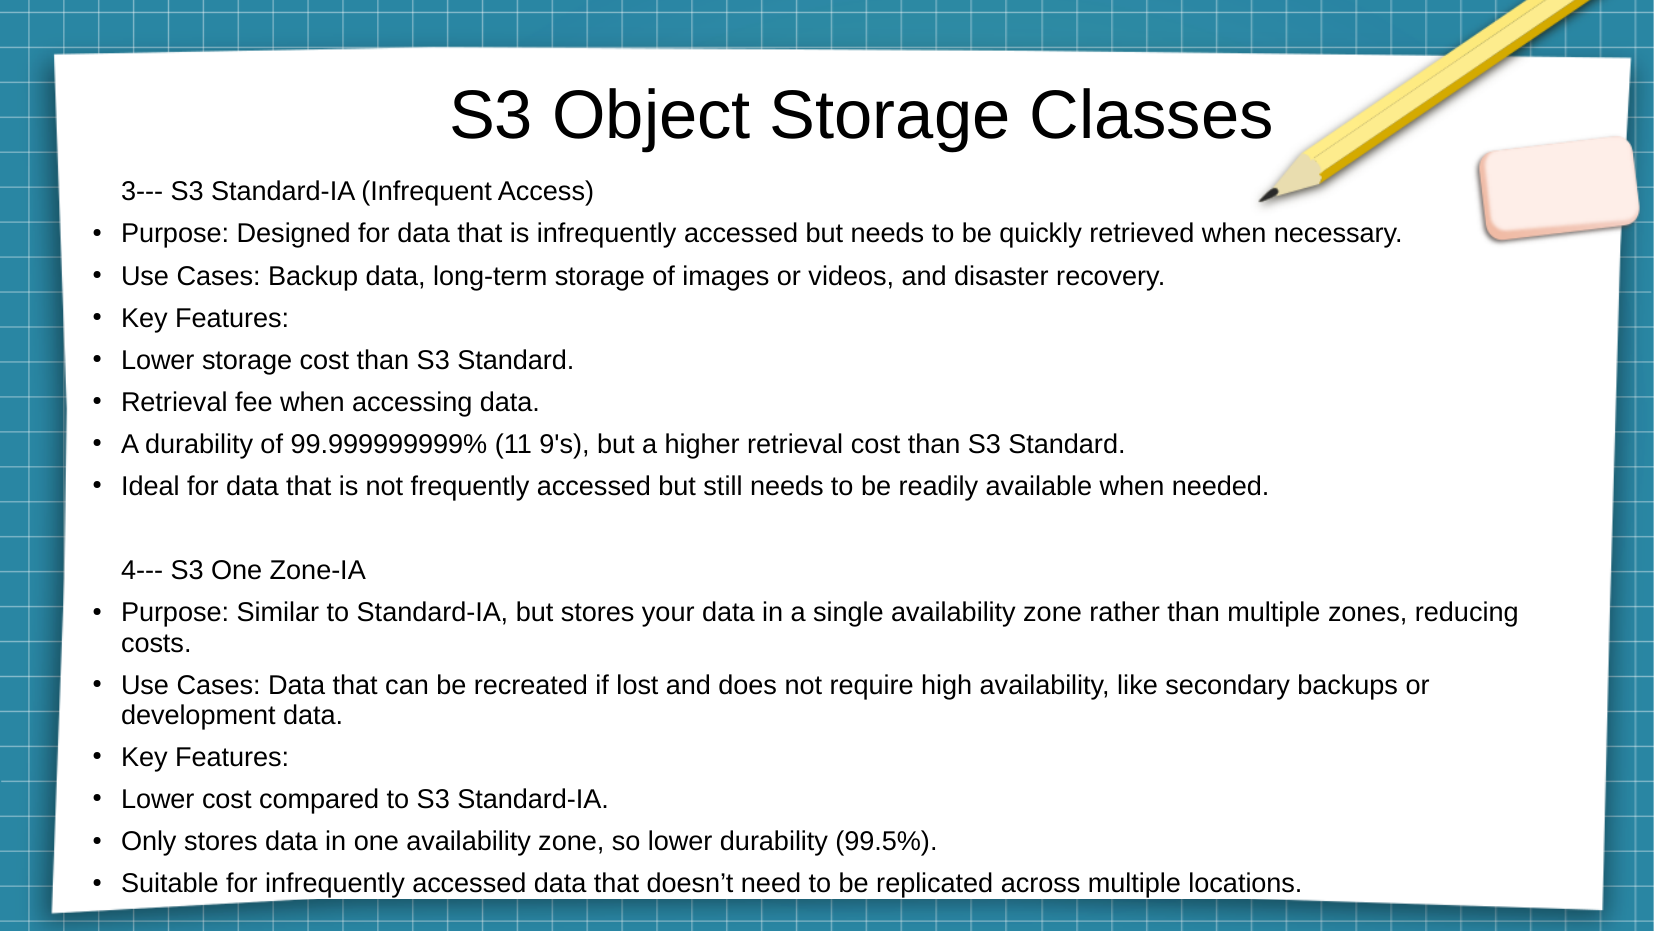

# S3 Object Storage Classes
3--- S3 Standard-IA (Infrequent Access)
Purpose: Designed for data that is infrequently accessed but needs to be quickly retrieved when necessary.
Use Cases: Backup data, long-term storage of images or videos, and disaster recovery.
Key Features:
Lower storage cost than S3 Standard.
Retrieval fee when accessing data.
A durability of 99.999999999% (11 9's), but a higher retrieval cost than S3 Standard.
Ideal for data that is not frequently accessed but still needs to be readily available when needed.
4--- S3 One Zone-IA
Purpose: Similar to Standard-IA, but stores your data in a single availability zone rather than multiple zones, reducing costs.
Use Cases: Data that can be recreated if lost and does not require high availability, like secondary backups or development data.
Key Features:
Lower cost compared to S3 Standard-IA.
Only stores data in one availability zone, so lower durability (99.5%).
Suitable for infrequently accessed data that doesn’t need to be replicated across multiple locations.